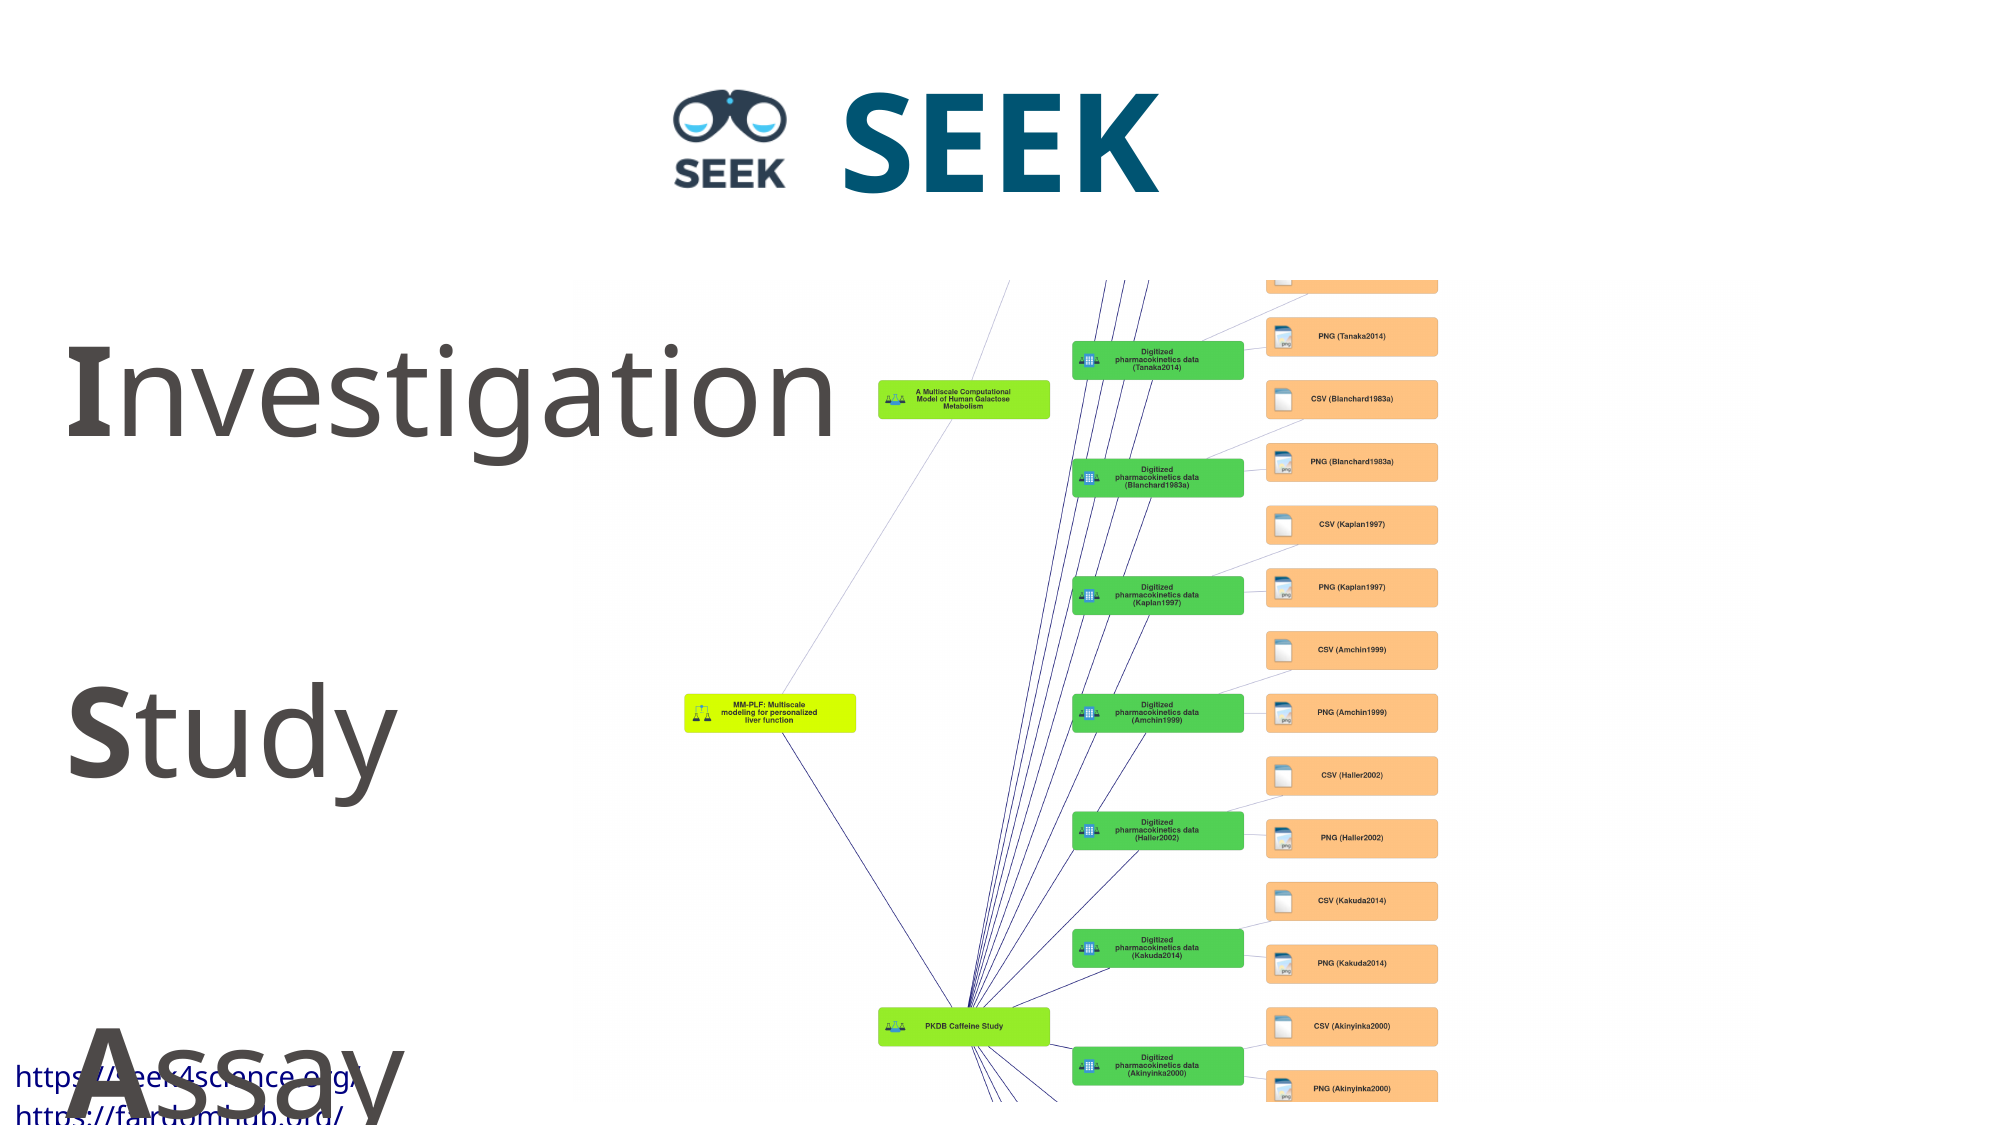

# SEEK
Investigation
Study
Assay
https://seek4science.org/
https://fairdomhub.org/